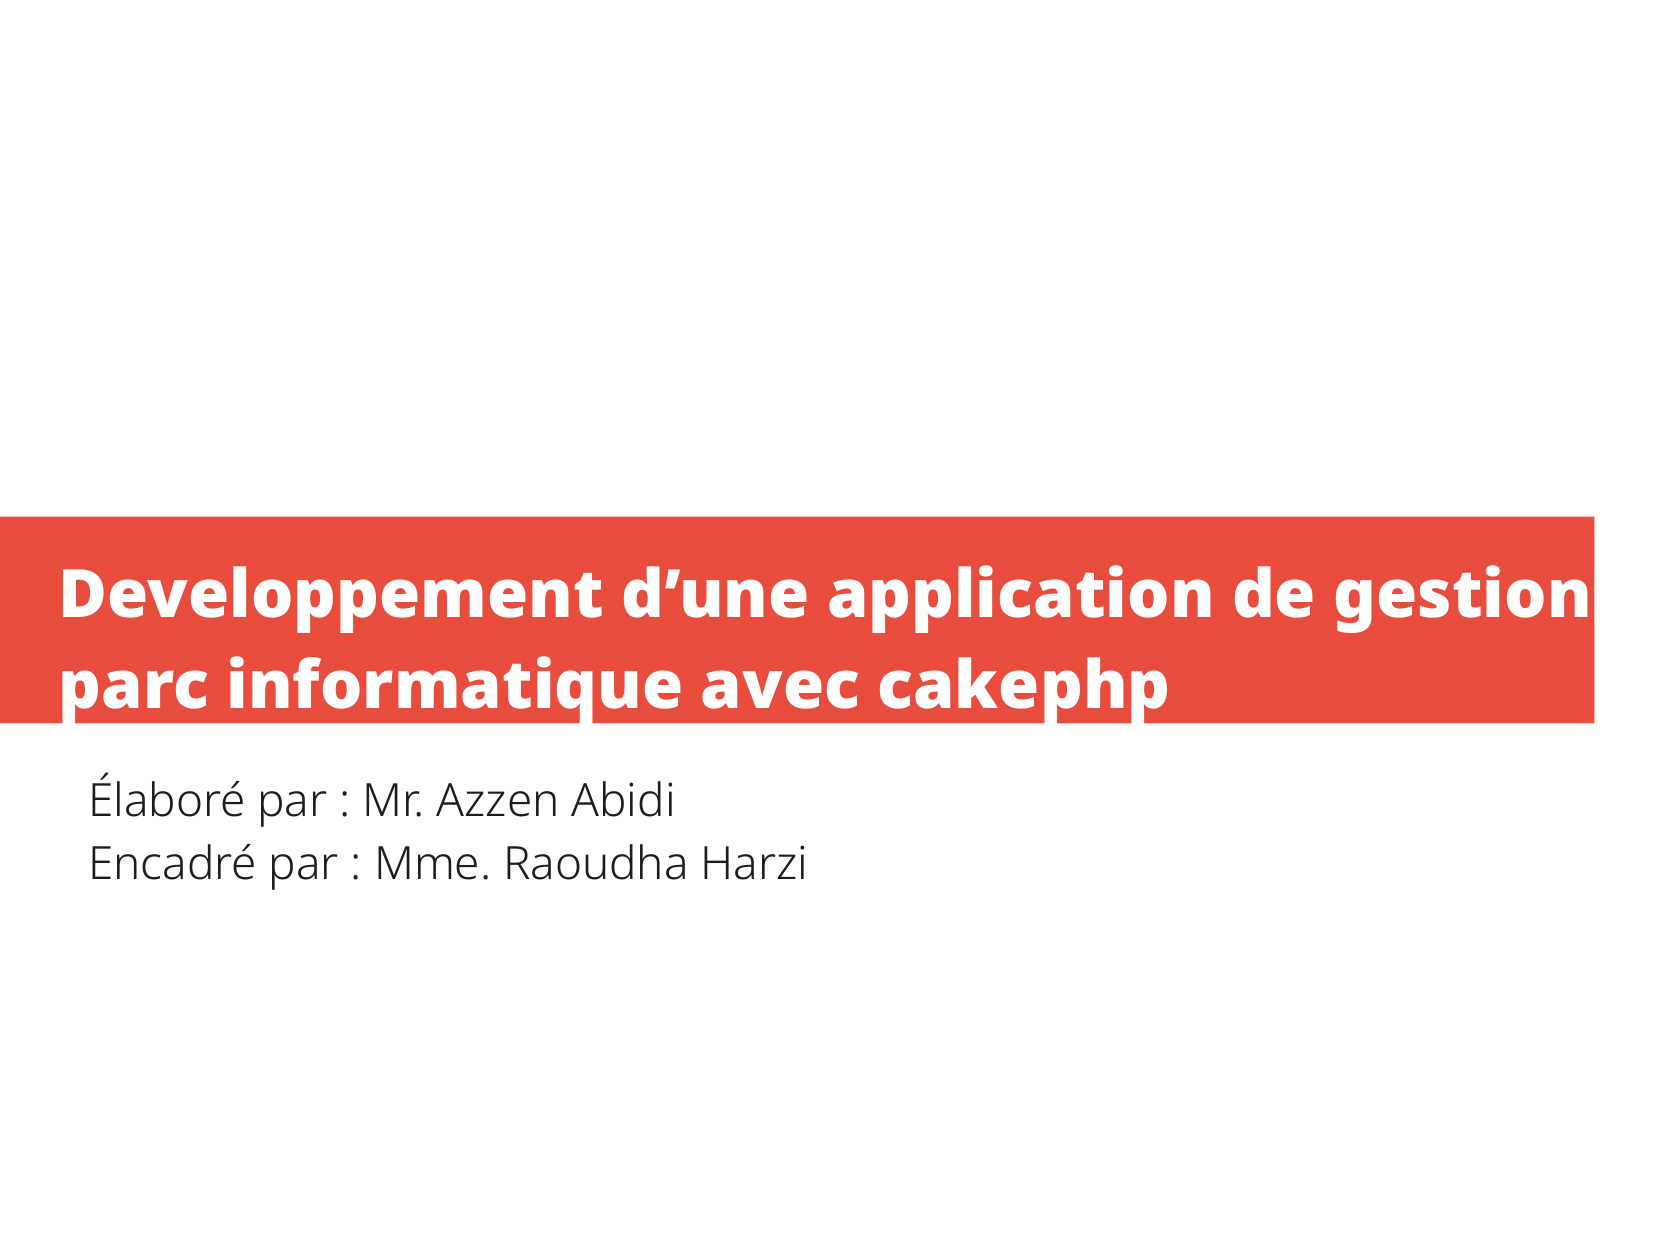

# Developpement d’une application de gestion parc informatique avec cakephp
Élaboré par : Mr. Azzen Abidi
Encadré par : Mme. Raoudha Harzi